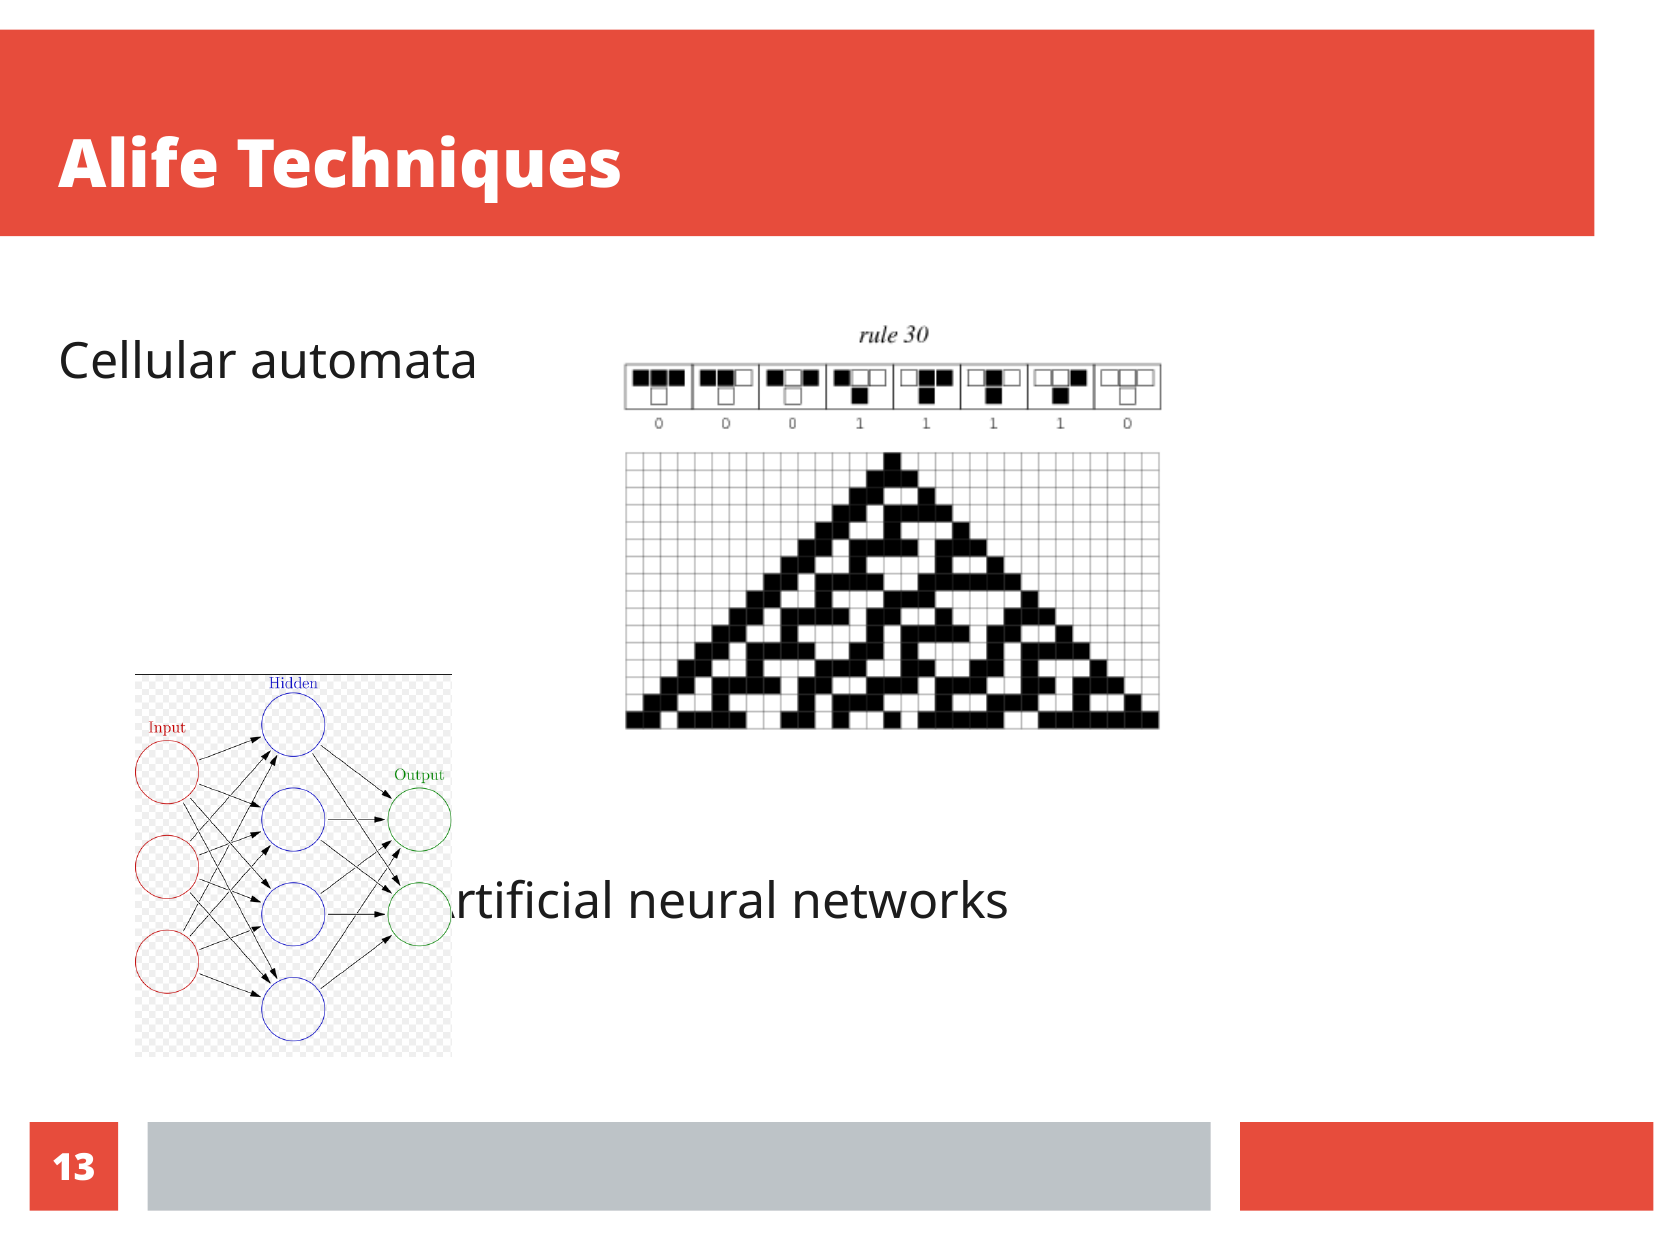

# Alife Techniques
Cellular automata
 Artificial neural networks
13